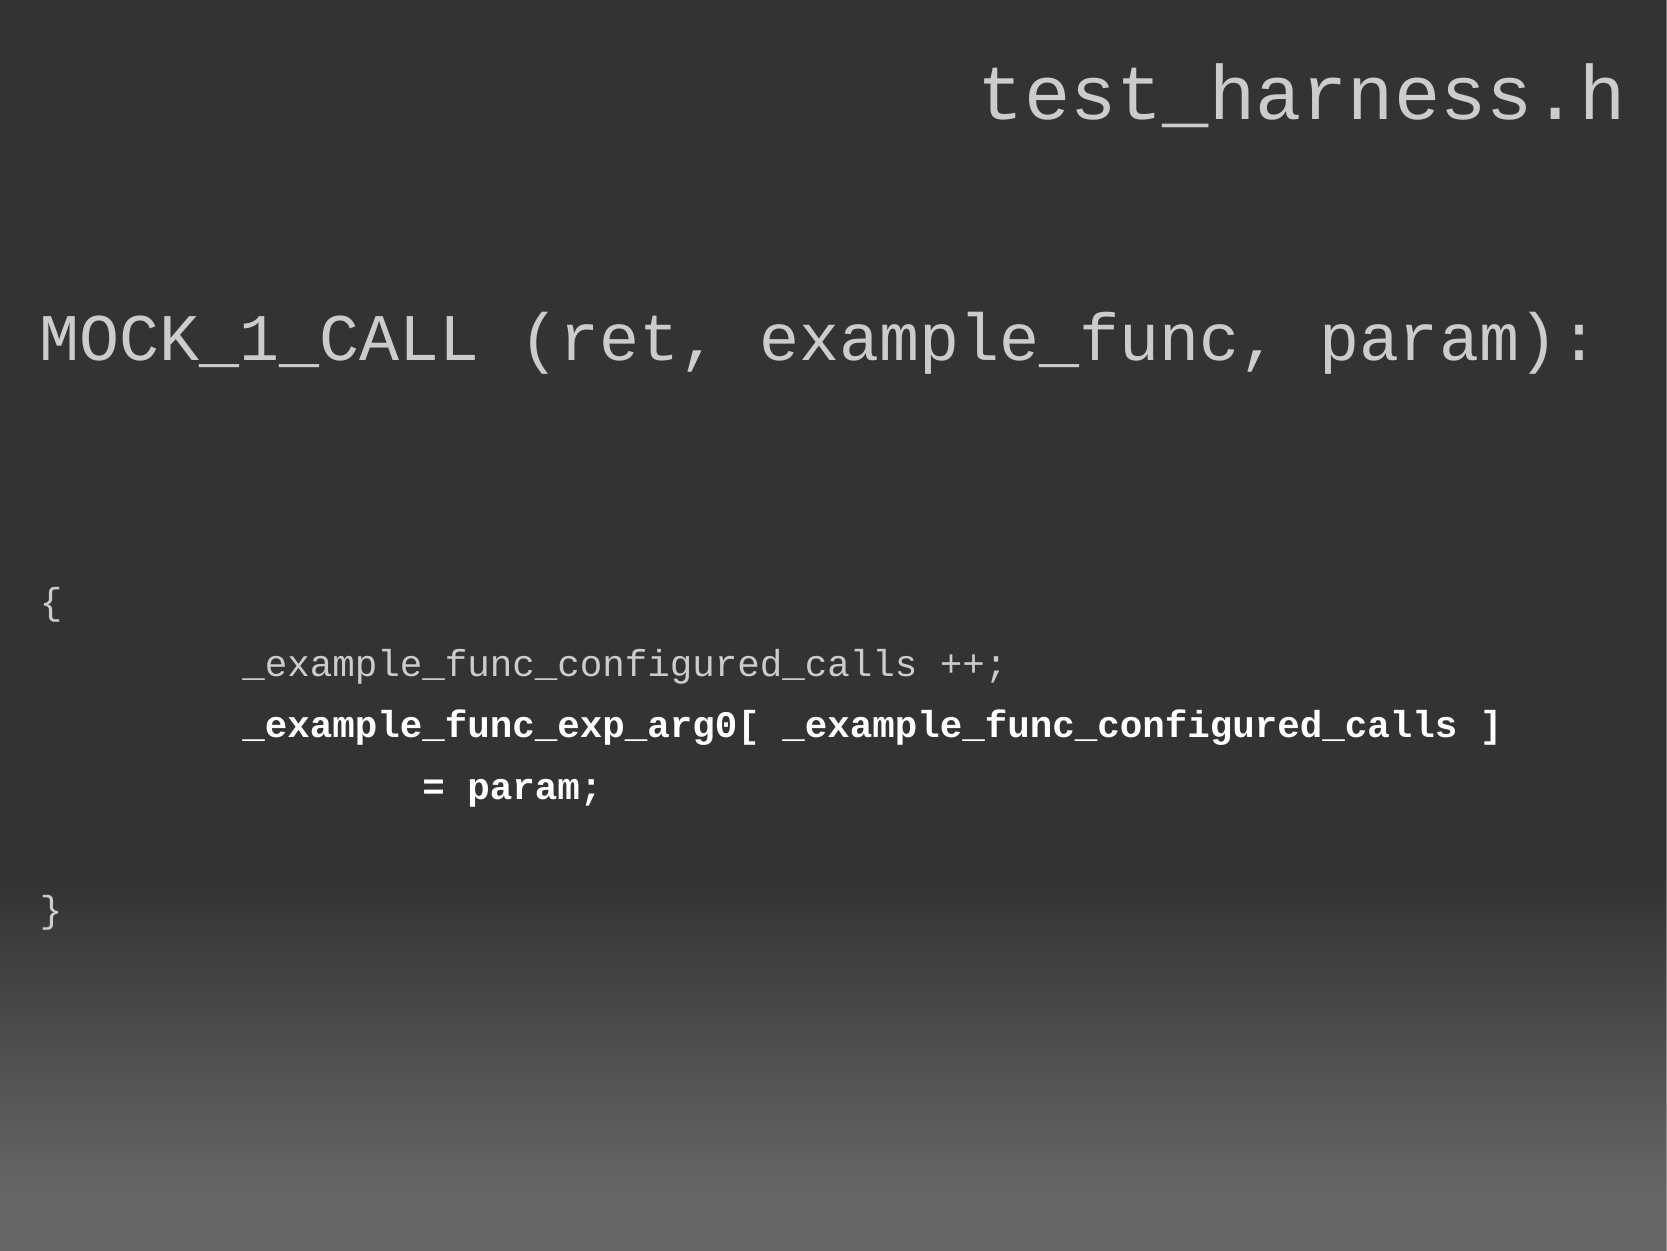

# test_harness.h
MOCK_1_CALL (ret, example_func, param):
{
 _example_func_configured_calls ++;
 _example_func_exp_arg0[ _example_func_configured_calls ]
 = param;
}